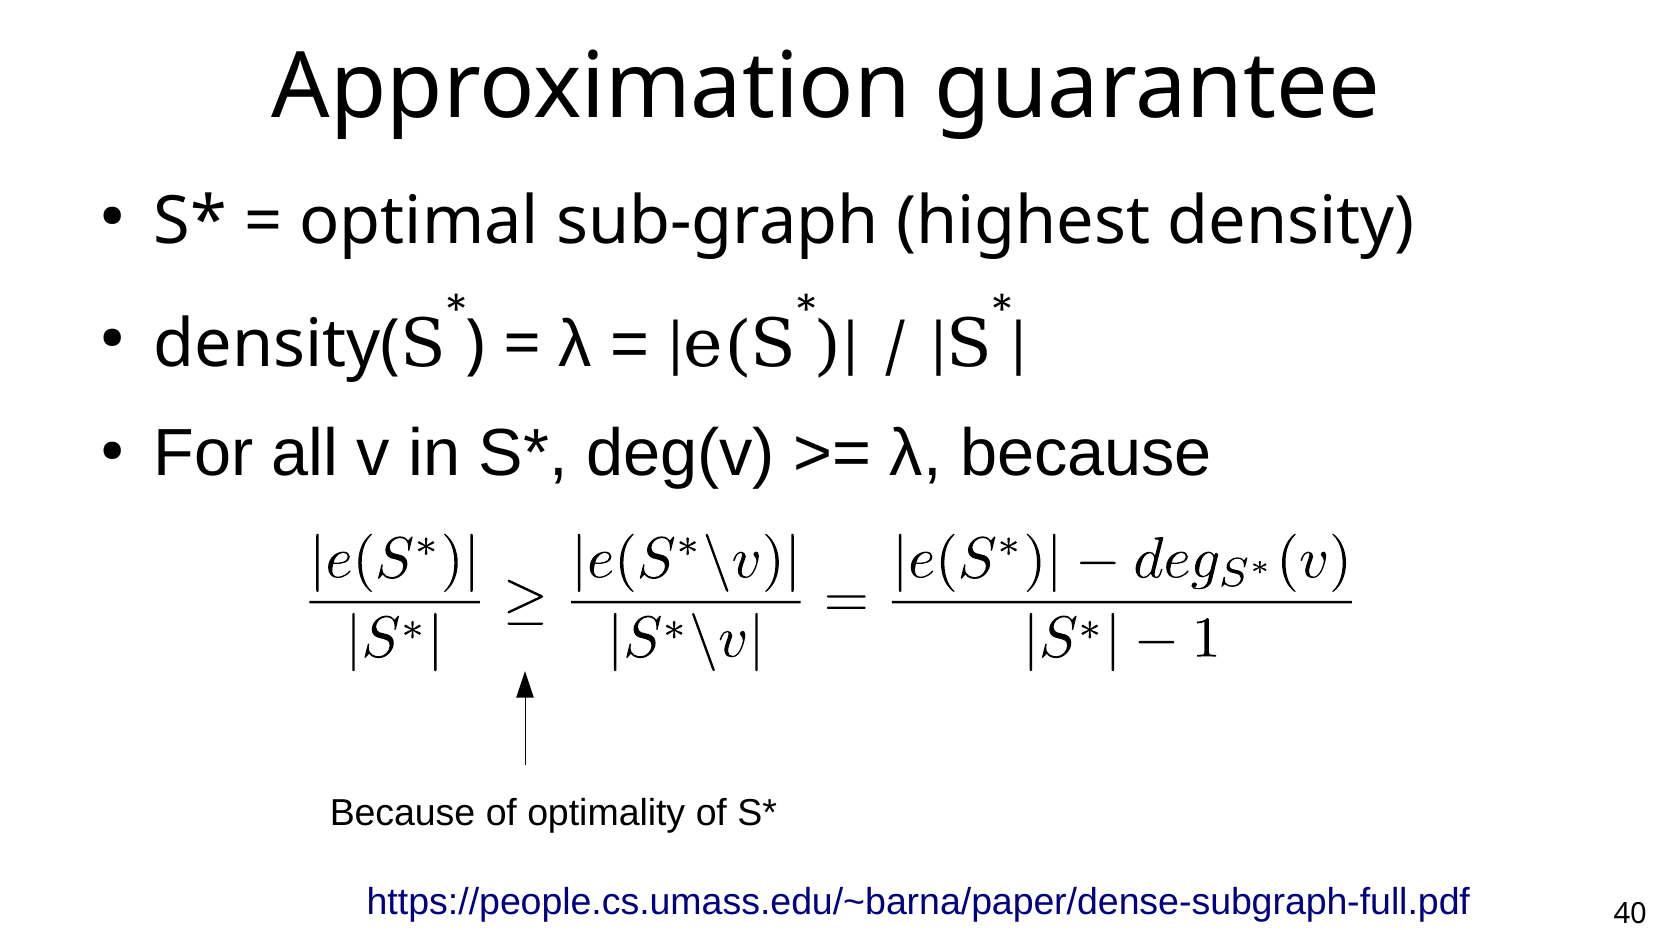

# Approximation guarantee
S* = optimal sub-graph (highest density)
density(S*) = λ = |e(S*)| / |S*|
For all v in S*, deg(v) >= λ, because
Because of optimality of S*
https://people.cs.umass.edu/~barna/paper/dense-subgraph-full.pdf
40